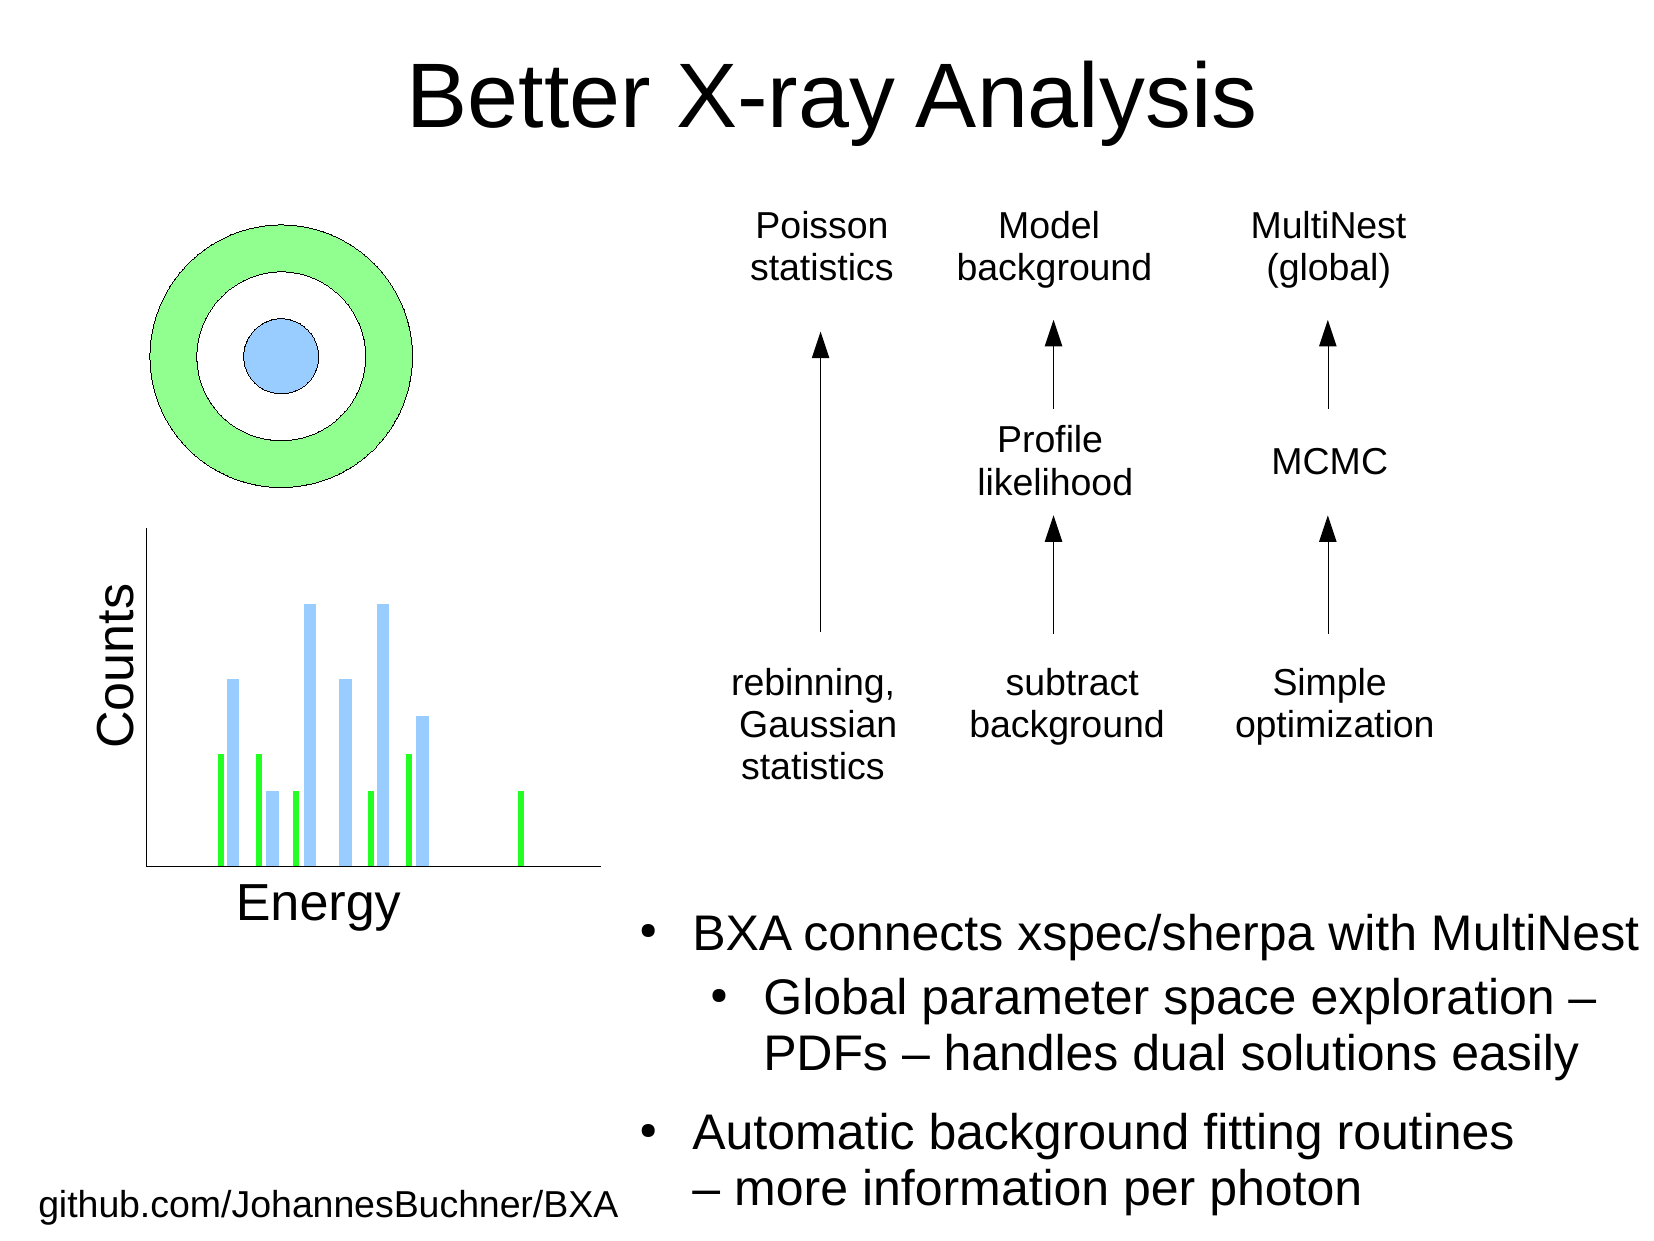

# Better X-ray Analysis
Poisson
statistics
Model
background
MultiNest
(global)
Profile
likelihood
MCMC
Counts
rebinning,
Gaussian
statistics
subtract
background
Simple
optimization
Energy
BXA connects xspec/sherpa with MultiNest
Global parameter space exploration – PDFs – handles dual solutions easily
Automatic background fitting routines
– more information per photon
github.com/JohannesBuchner/BXA